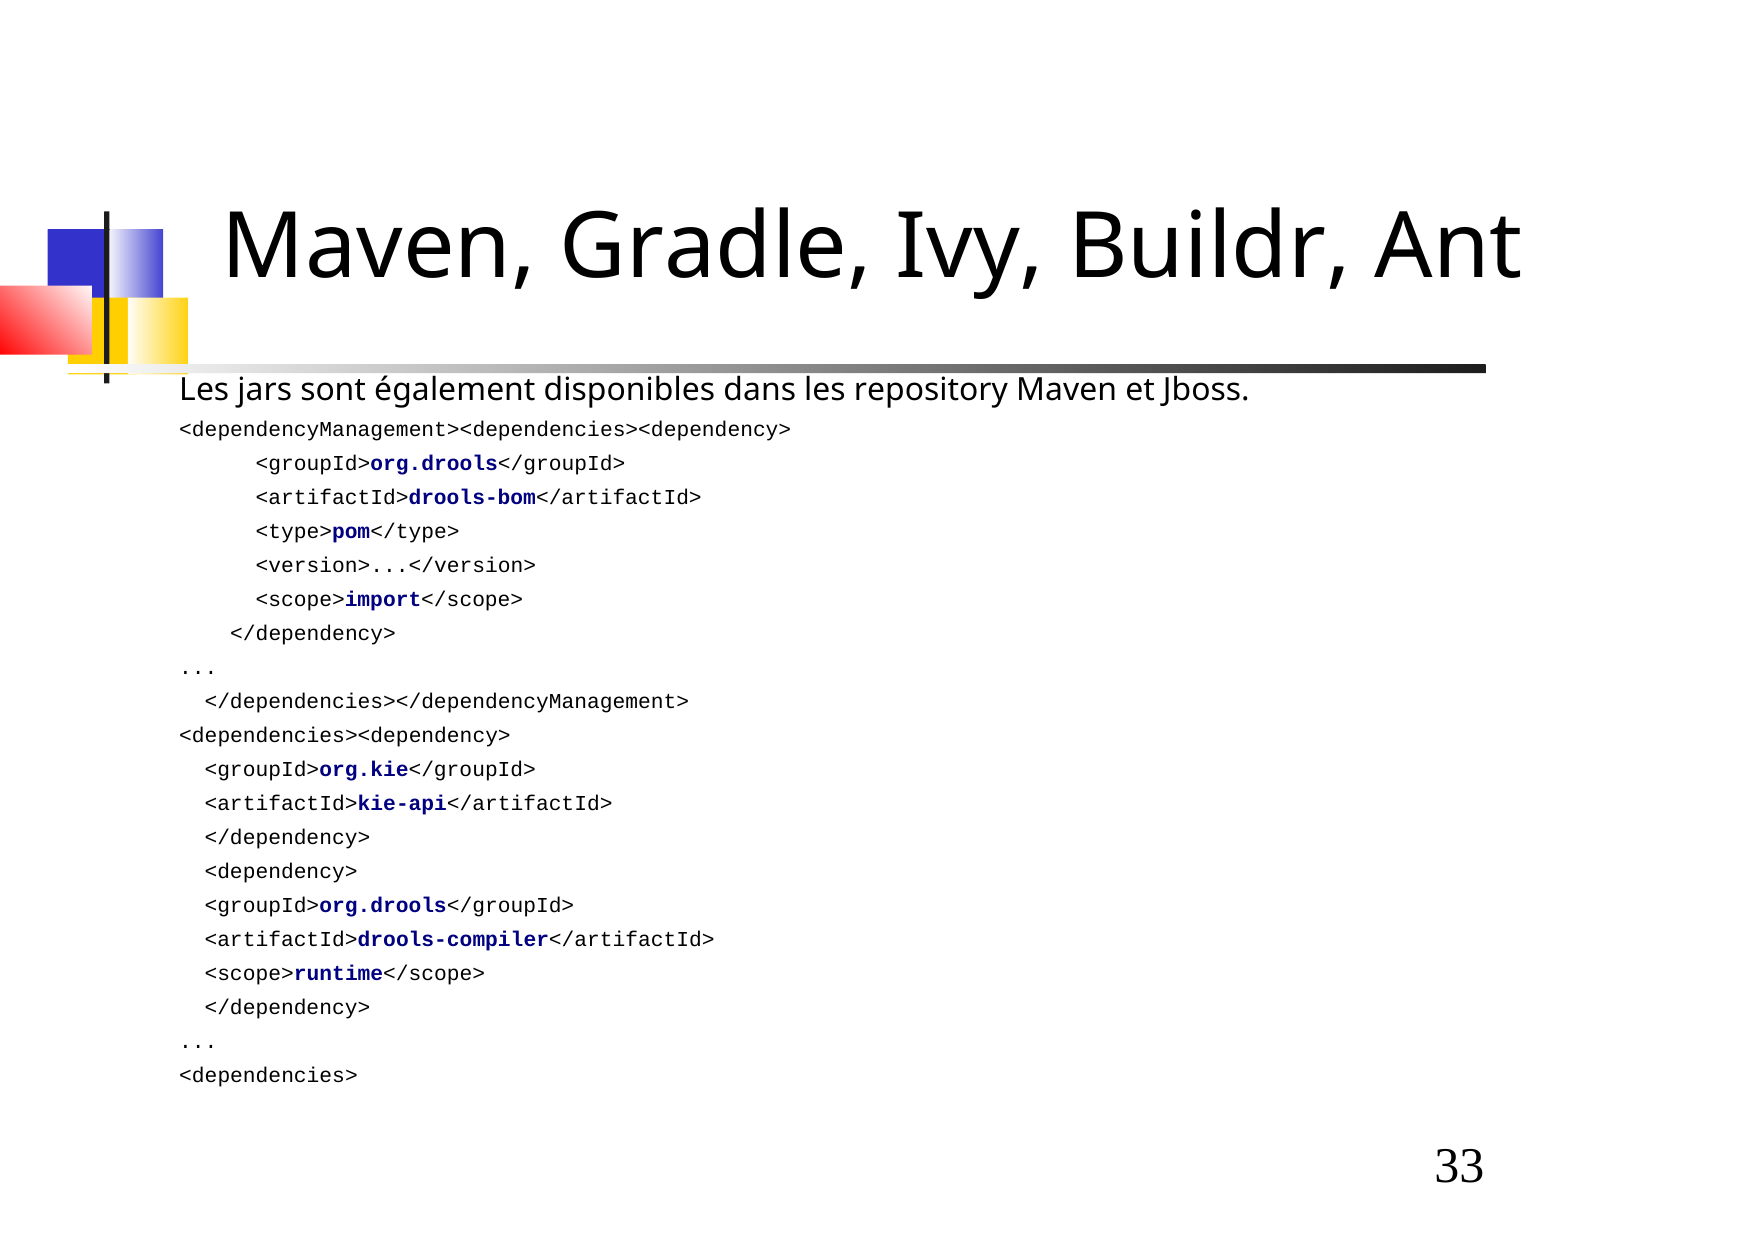

# Maven, Gradle, Ivy, Buildr, Ant
Les jars sont également disponibles dans les repository Maven et Jboss.
<dependencyManagement><dependencies><dependency>
 <groupId>org.drools</groupId>
 <artifactId>drools-bom</artifactId>
 <type>pom</type>
 <version>...</version>
 <scope>import</scope>
 </dependency>
...
 </dependencies></dependencyManagement>
<dependencies><dependency>
 <groupId>org.kie</groupId>
 <artifactId>kie-api</artifactId>
 </dependency>
 <dependency>
 <groupId>org.drools</groupId>
 <artifactId>drools-compiler</artifactId>
 <scope>runtime</scope>
 </dependency>
...
<dependencies>